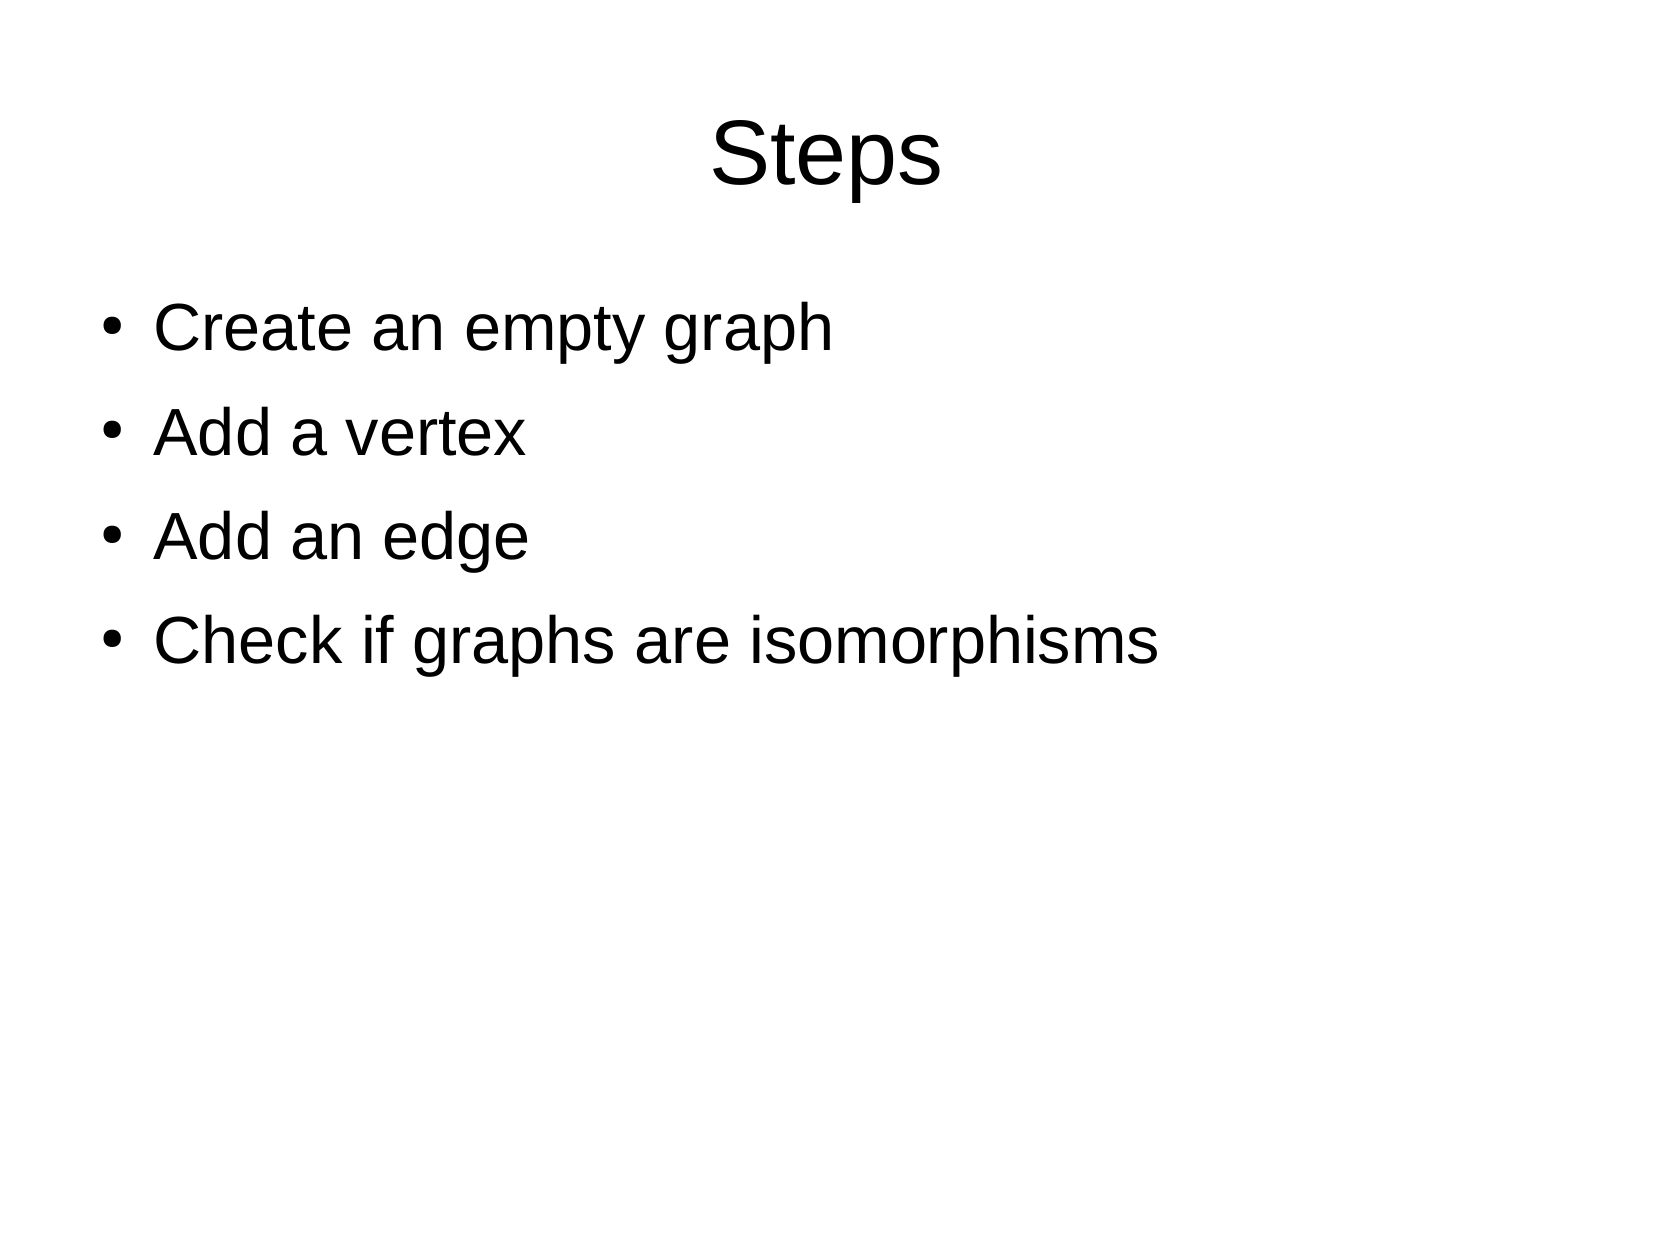

# Steps
Create an empty graph
Add a vertex
Add an edge
Check if graphs are isomorphisms